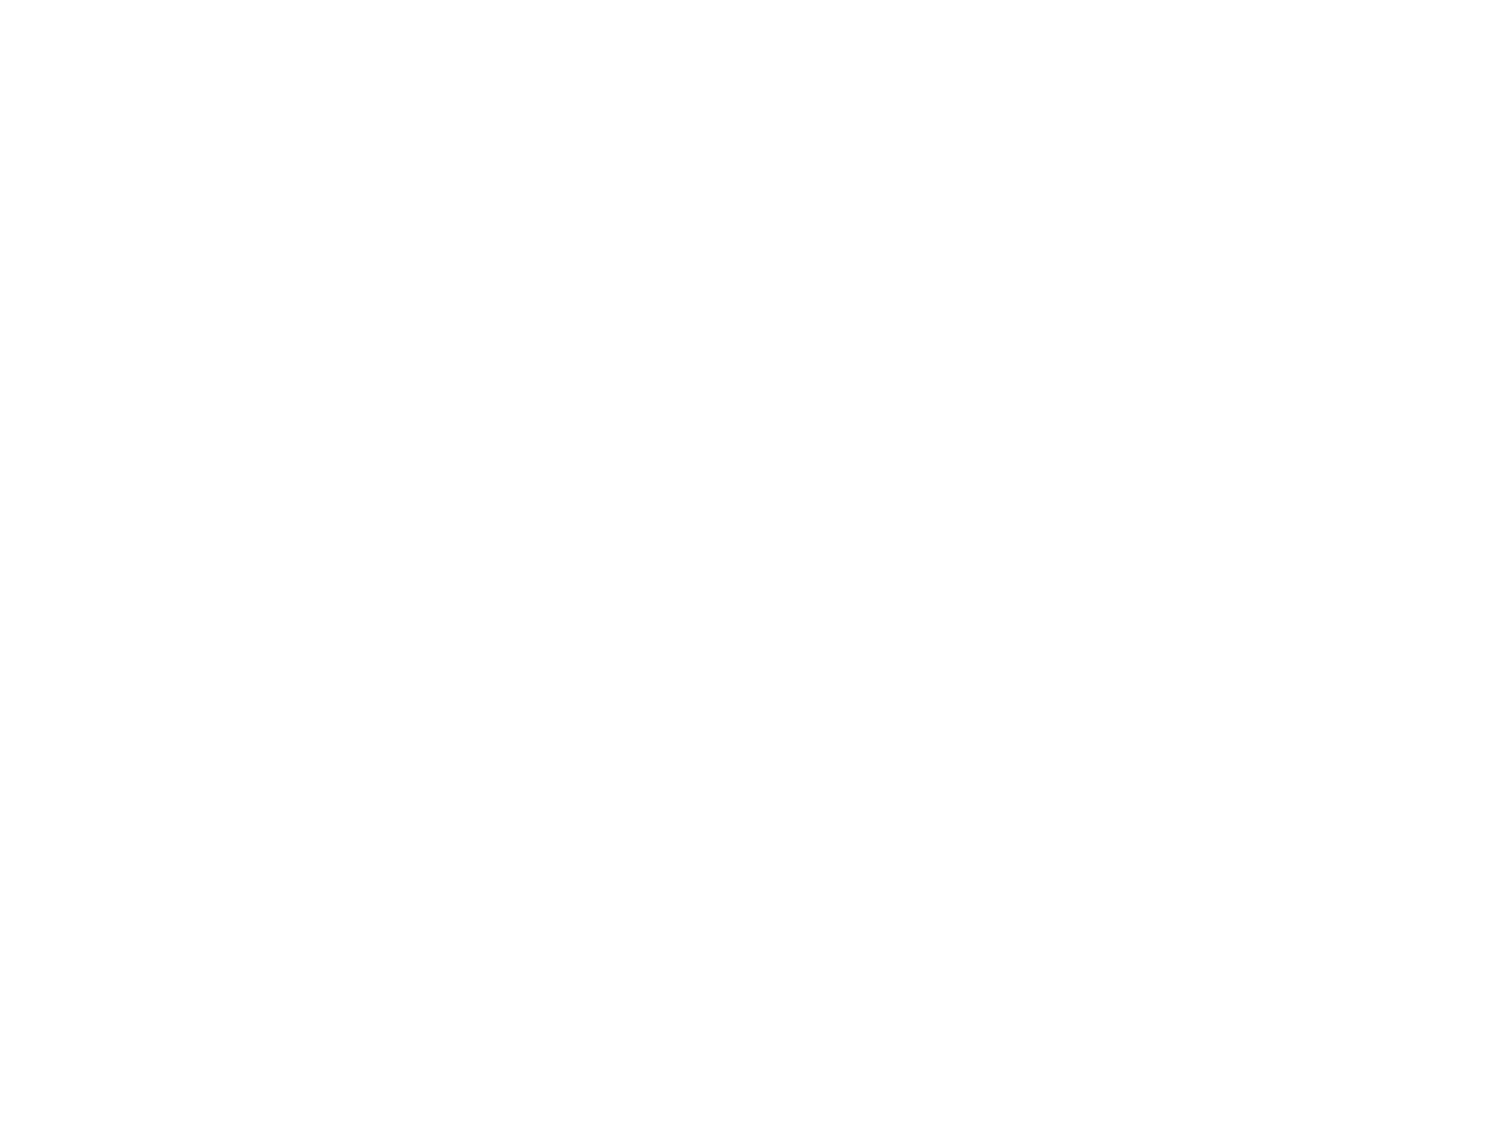

# Bias-Variance Trade Off Overfitting with K Nearest Neighbors (k=5)
Scenario 4 - High Complexity.
No Bias, Moderately high Variance